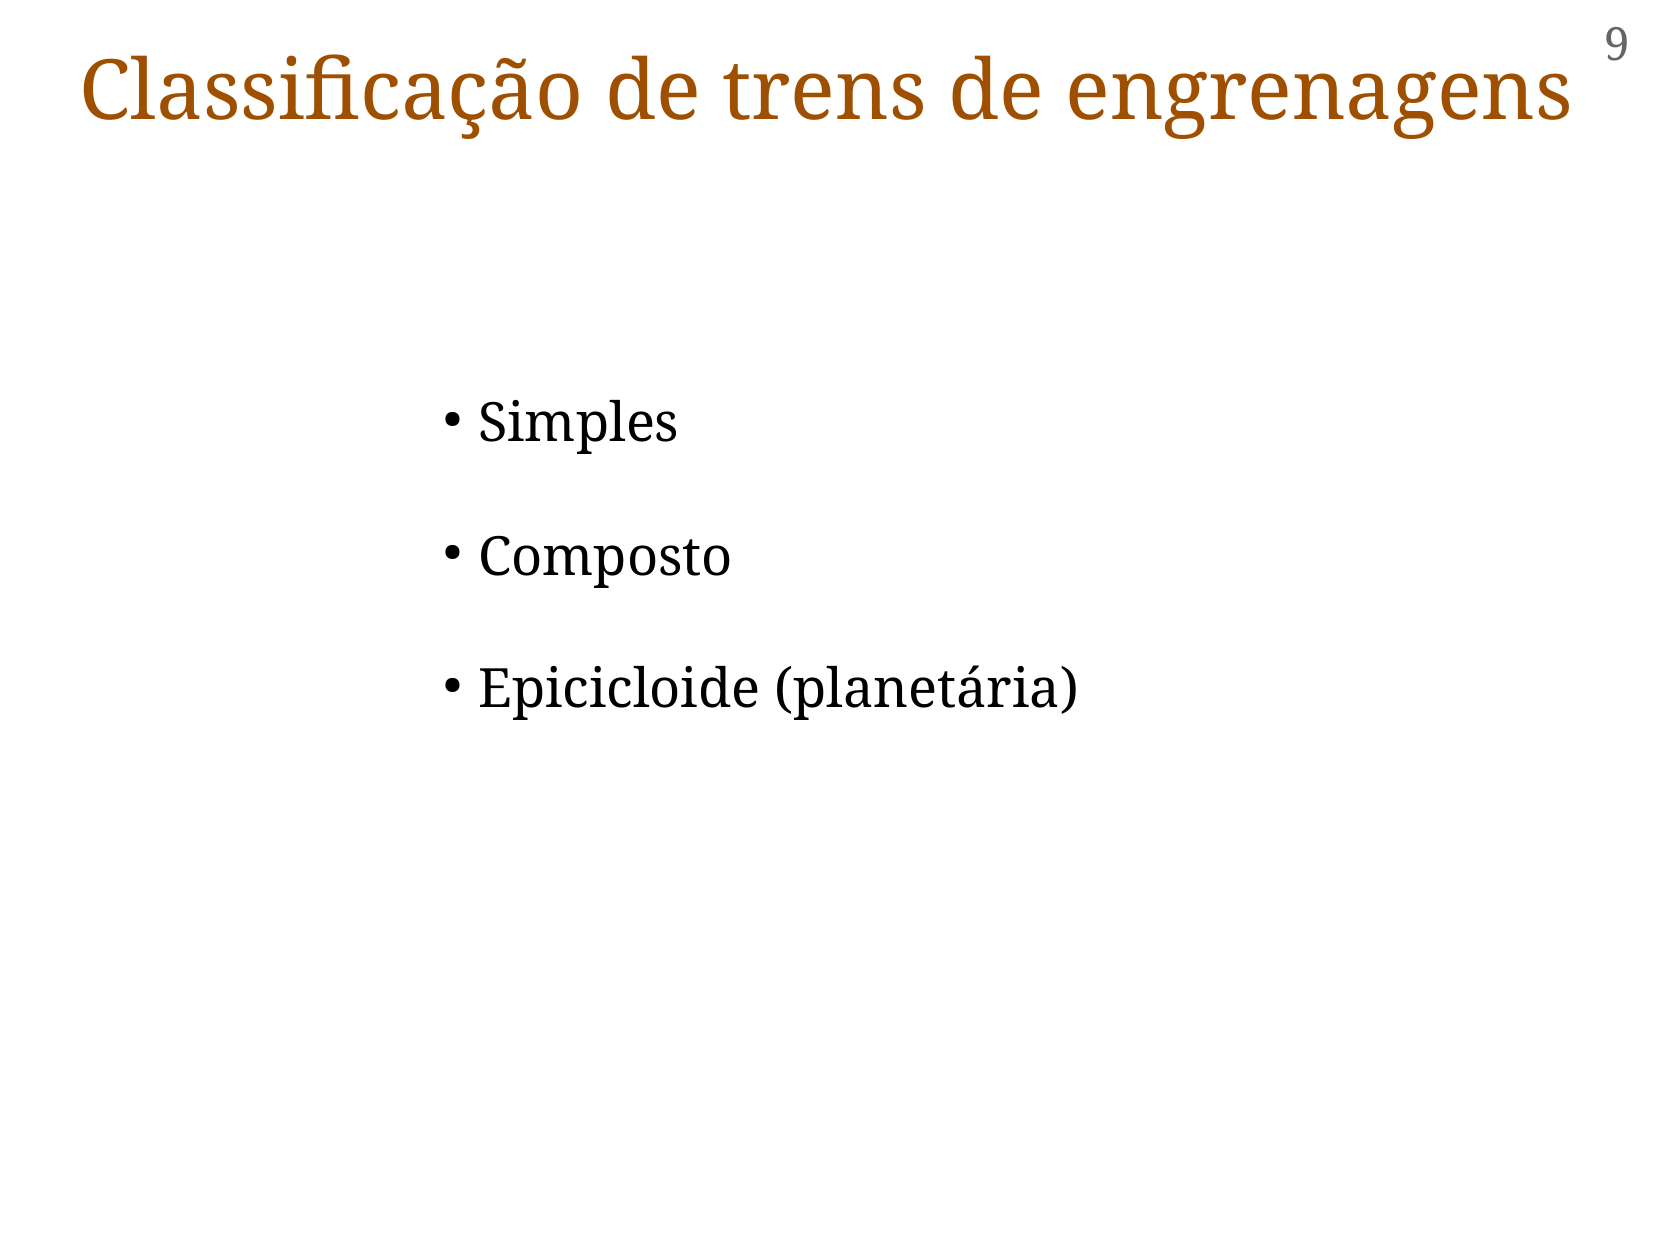

9
# Classificação de trens de engrenagens
Simples
Composto
Epicicloide (planetária)